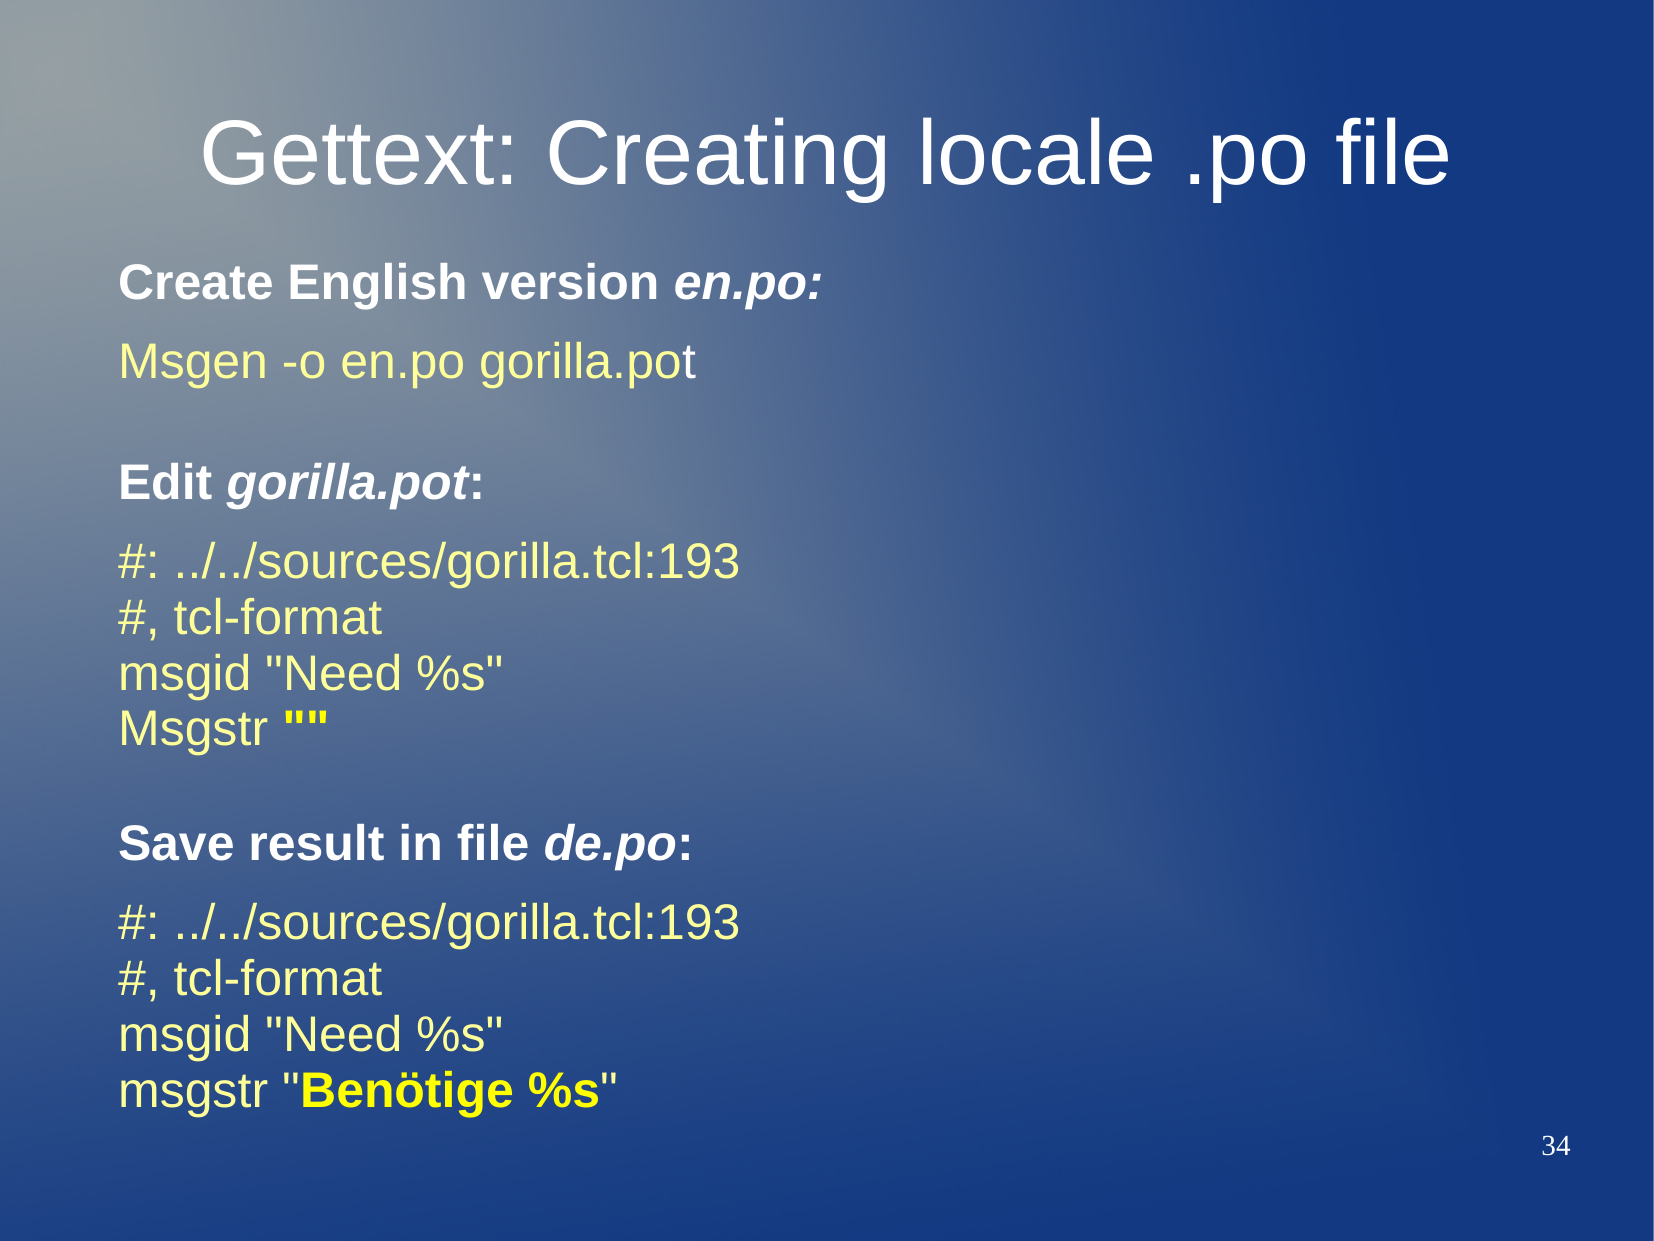

# Gettext: Creating locale .po file
Create English version en.po:
Msgen -o en.po gorilla.pot
Edit gorilla.pot:
#: ../../sources/gorilla.tcl:193
#, tcl-format
msgid "Need %s"
Msgstr ""
Save result in file de.po:
#: ../../sources/gorilla.tcl:193
#, tcl-format
msgid "Need %s"
msgstr "Benötige %s"
34